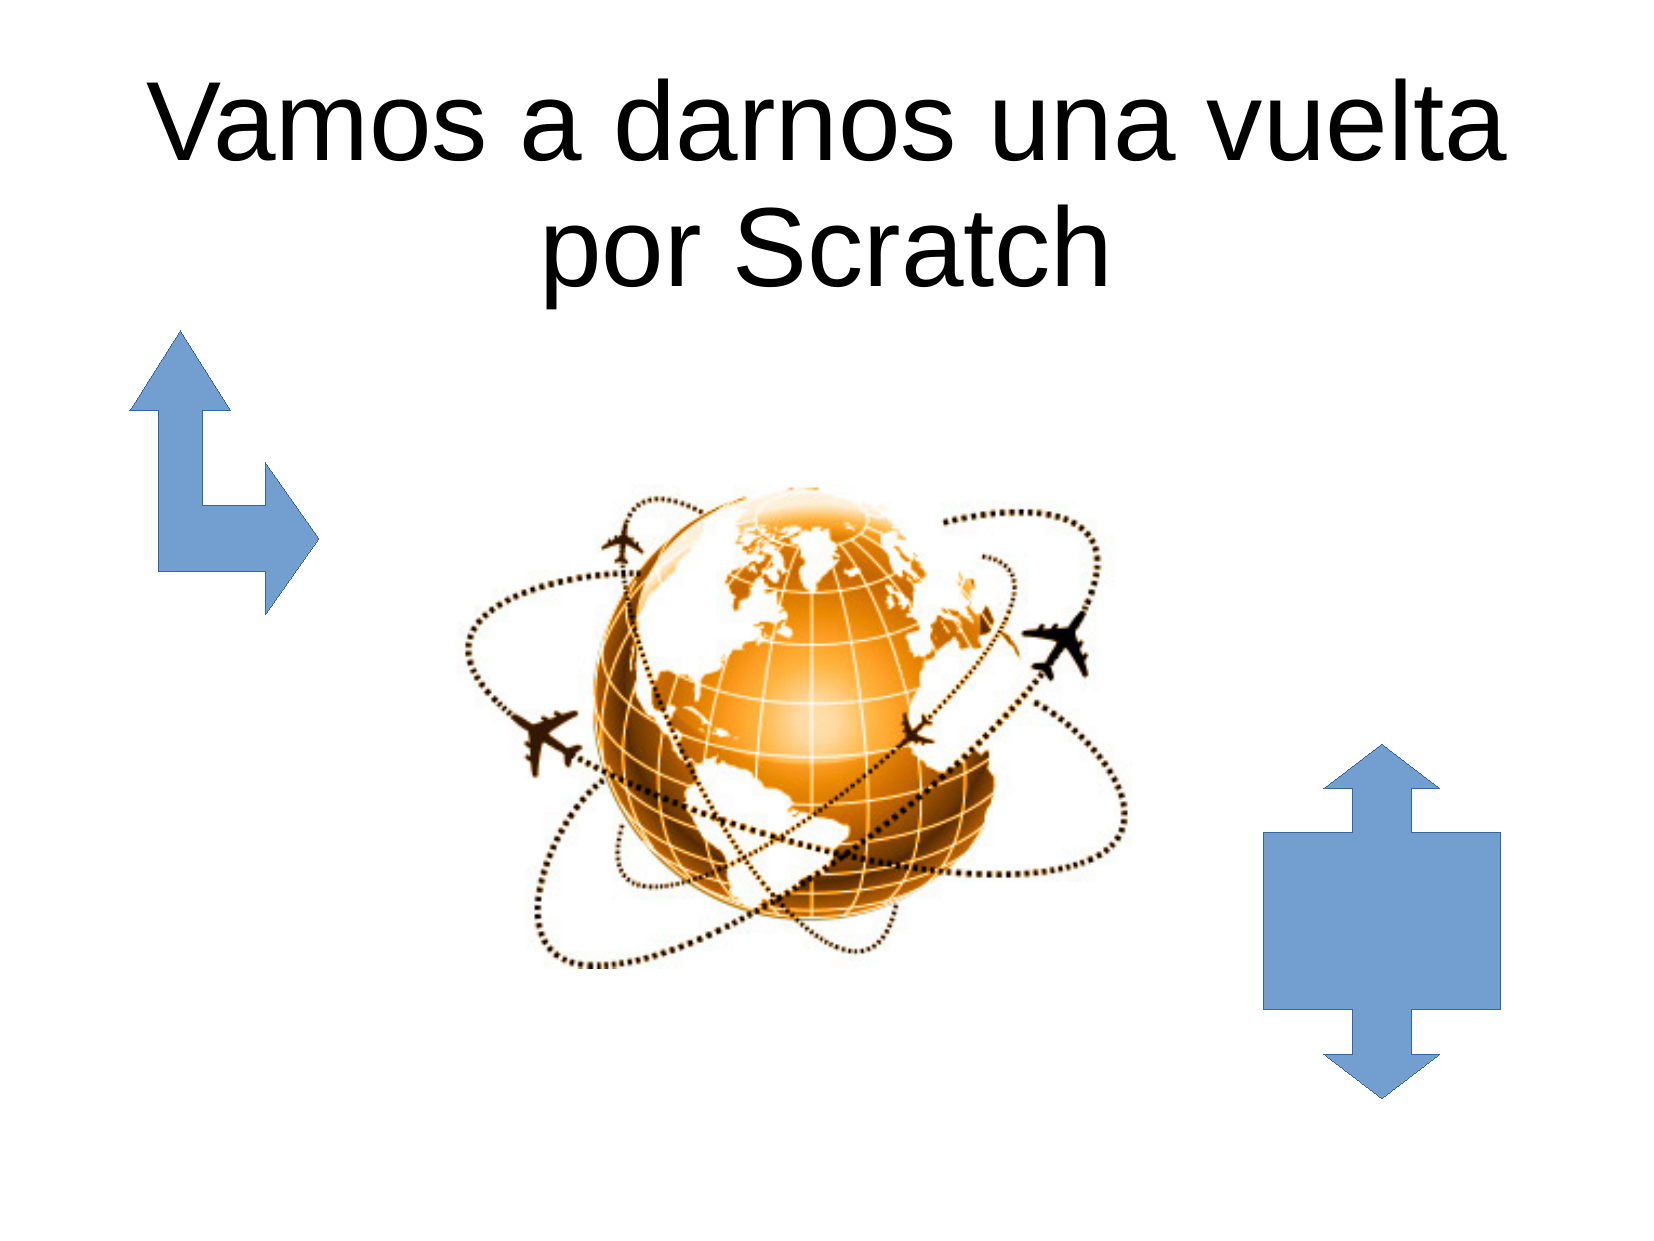

# Vamos a darnos una vuelta por Scratch